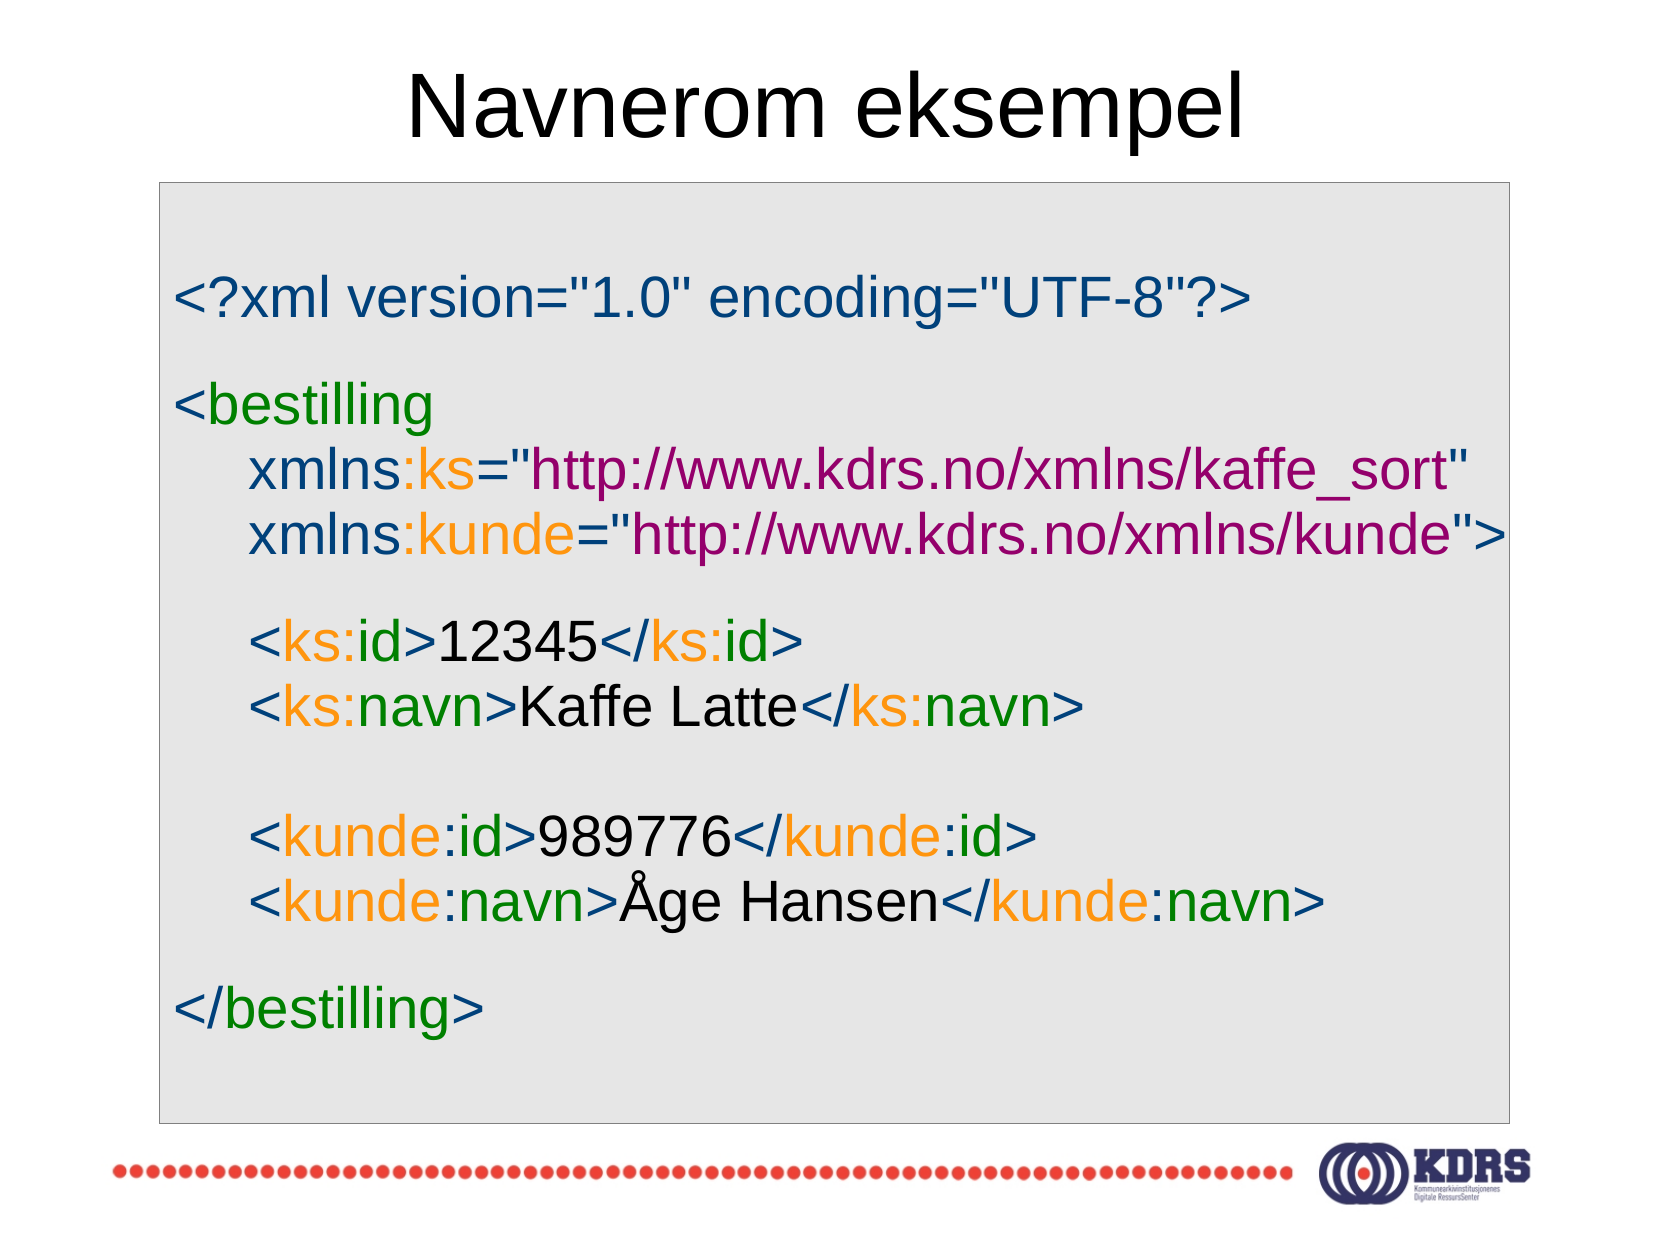

# Navnerom eksempel
<?xml version="1.0" encoding="UTF-8"?>
<bestilling
	xmlns:ks="http://www.kdrs.no/xmlns/kaffe_sort"
	xmlns:kunde="http://www.kdrs.no/xmlns/kunde">
	<ks:id>12345</ks:id>
	<ks:navn>Kaffe Latte</ks:navn>
	<kunde:id>989776</kunde:id>
	<kunde:navn>Åge Hansen</kunde:navn>
</bestilling>